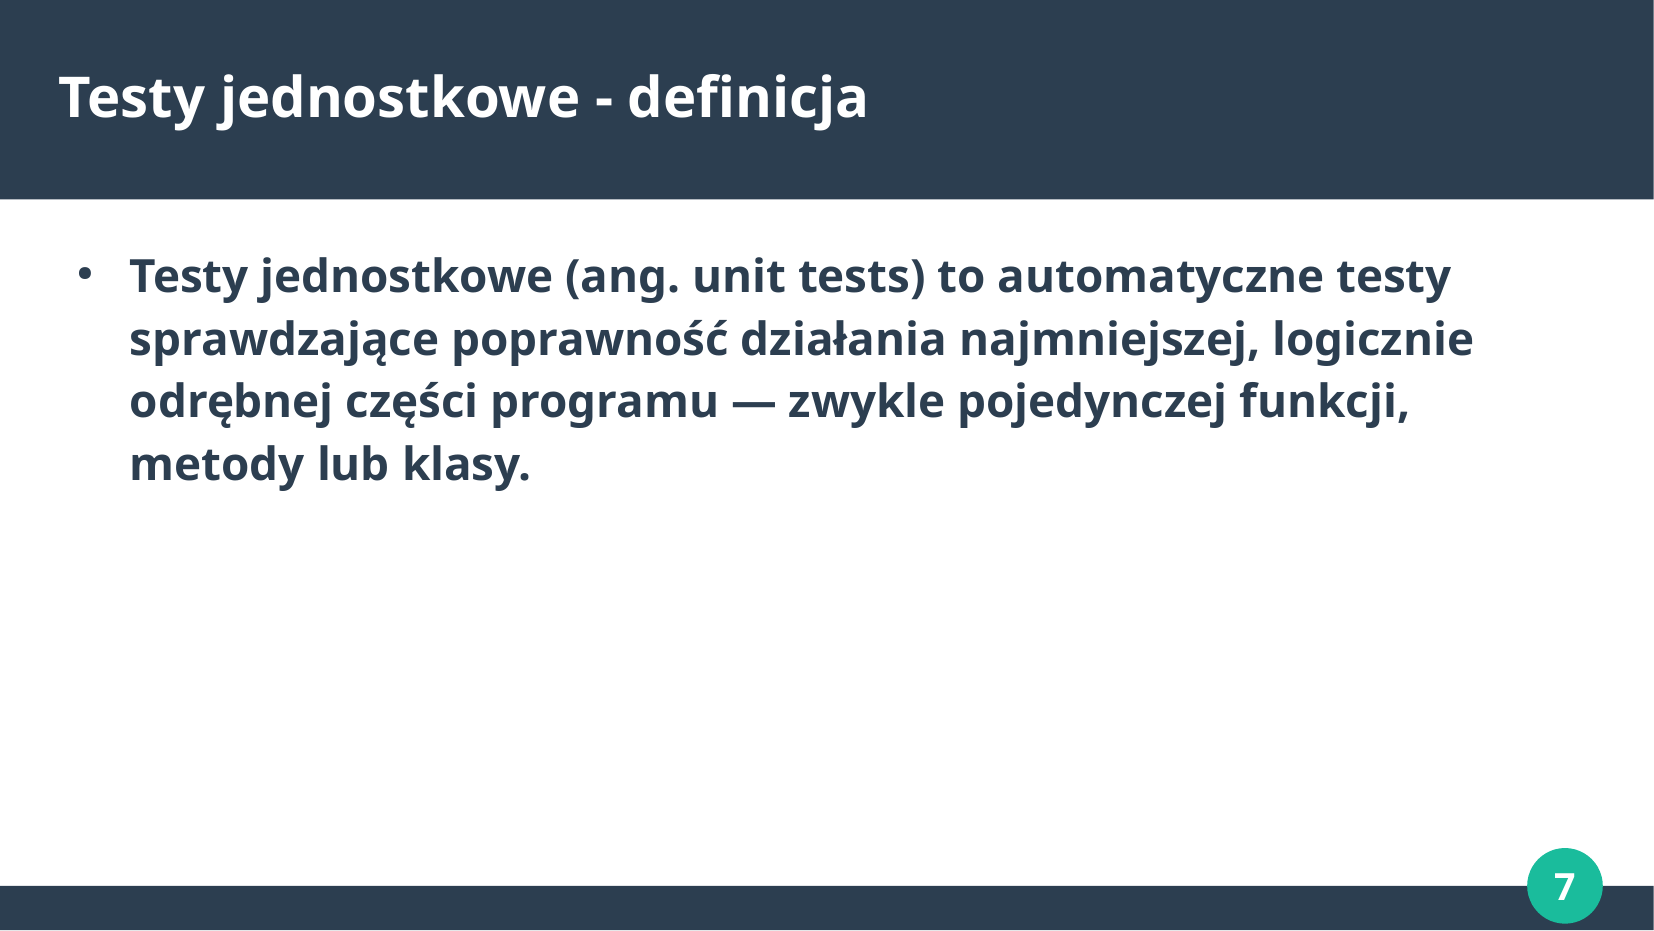

# Testy jednostkowe - definicja
Testy jednostkowe (ang. unit tests) to automatyczne testy sprawdzające poprawność działania najmniejszej, logicznie odrębnej części programu — zwykle pojedynczej funkcji, metody lub klasy.